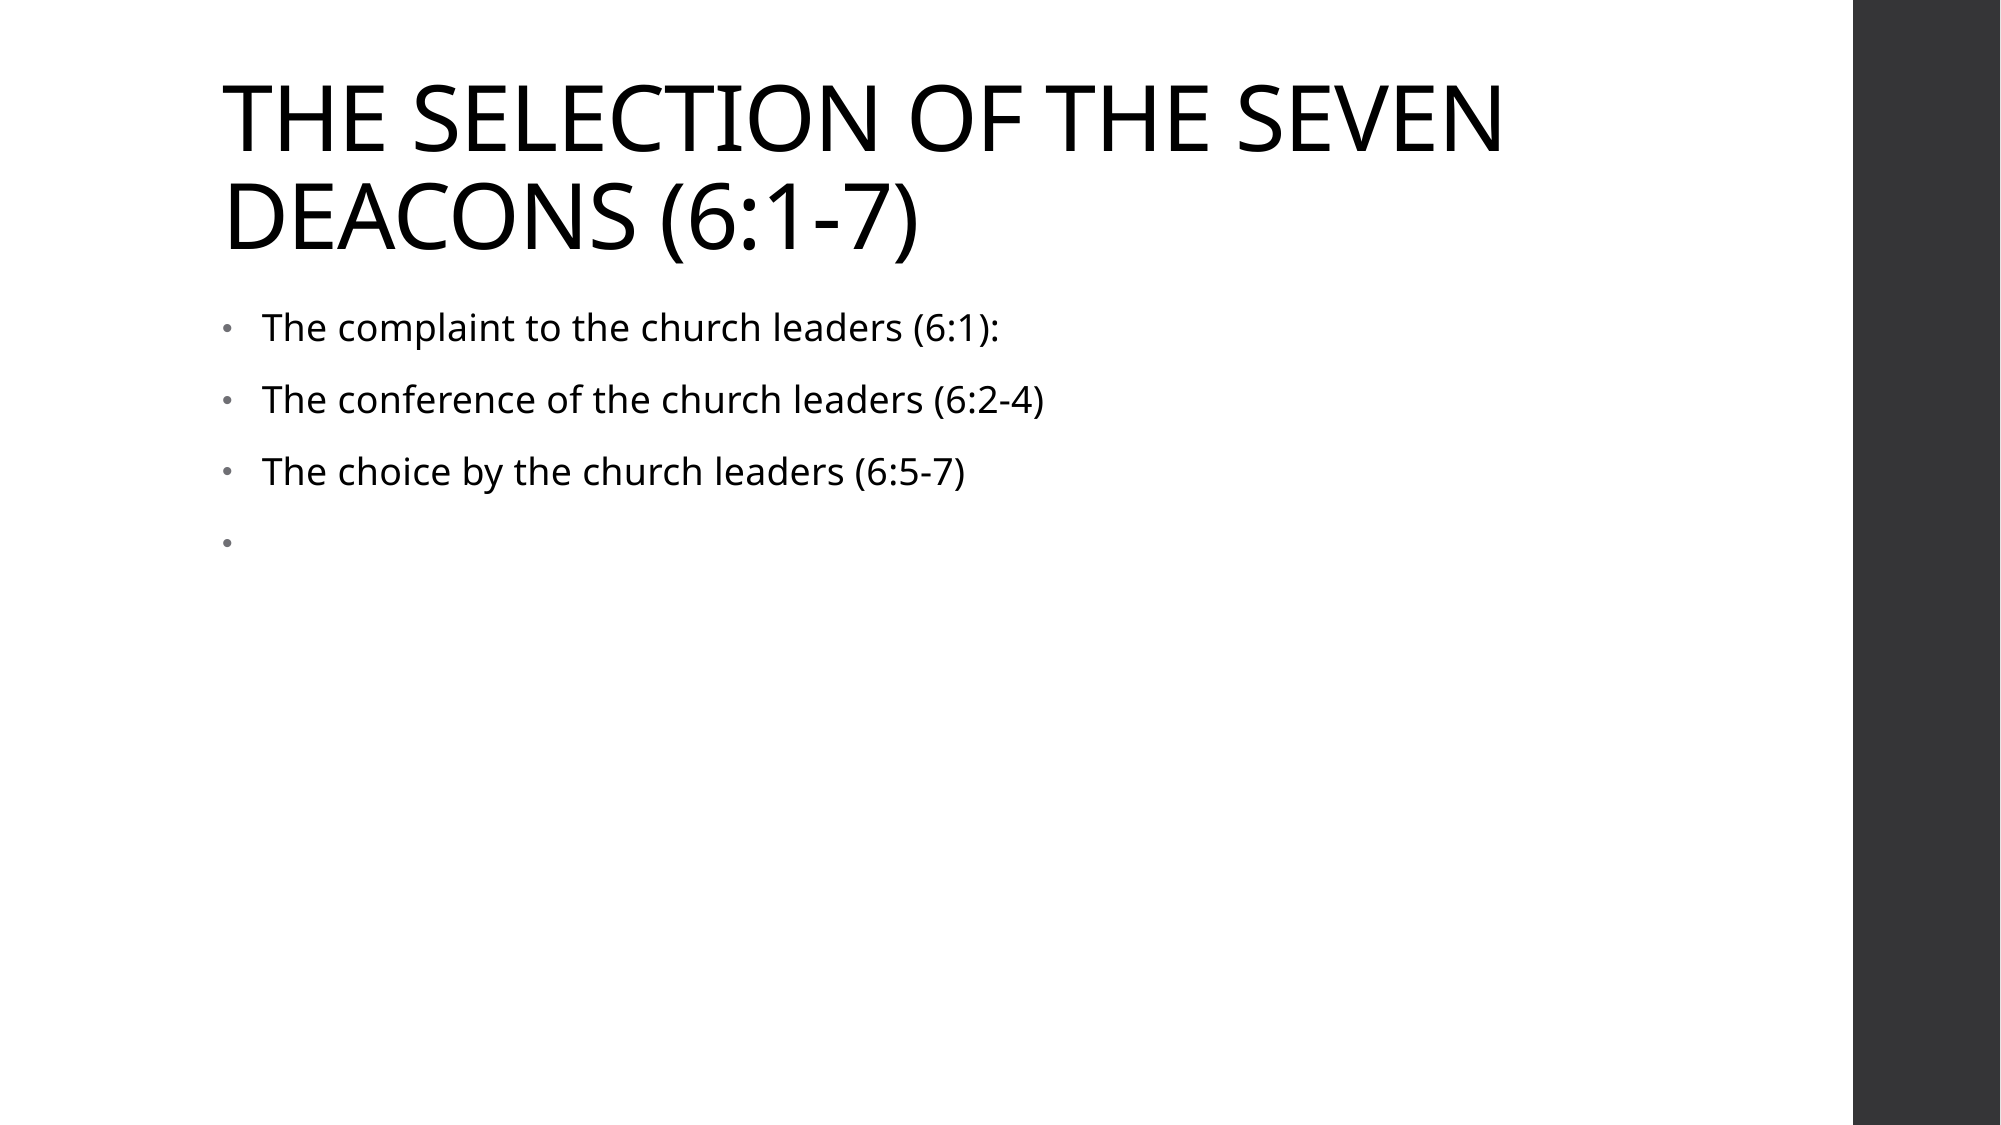

# THE SELECTION OF THE SEVEN DEACONS (6:1-7)
 The complaint to the church leaders (6:1):
 The conference of the church leaders (6:2-4)
 The choice by the church leaders (6:5-7)